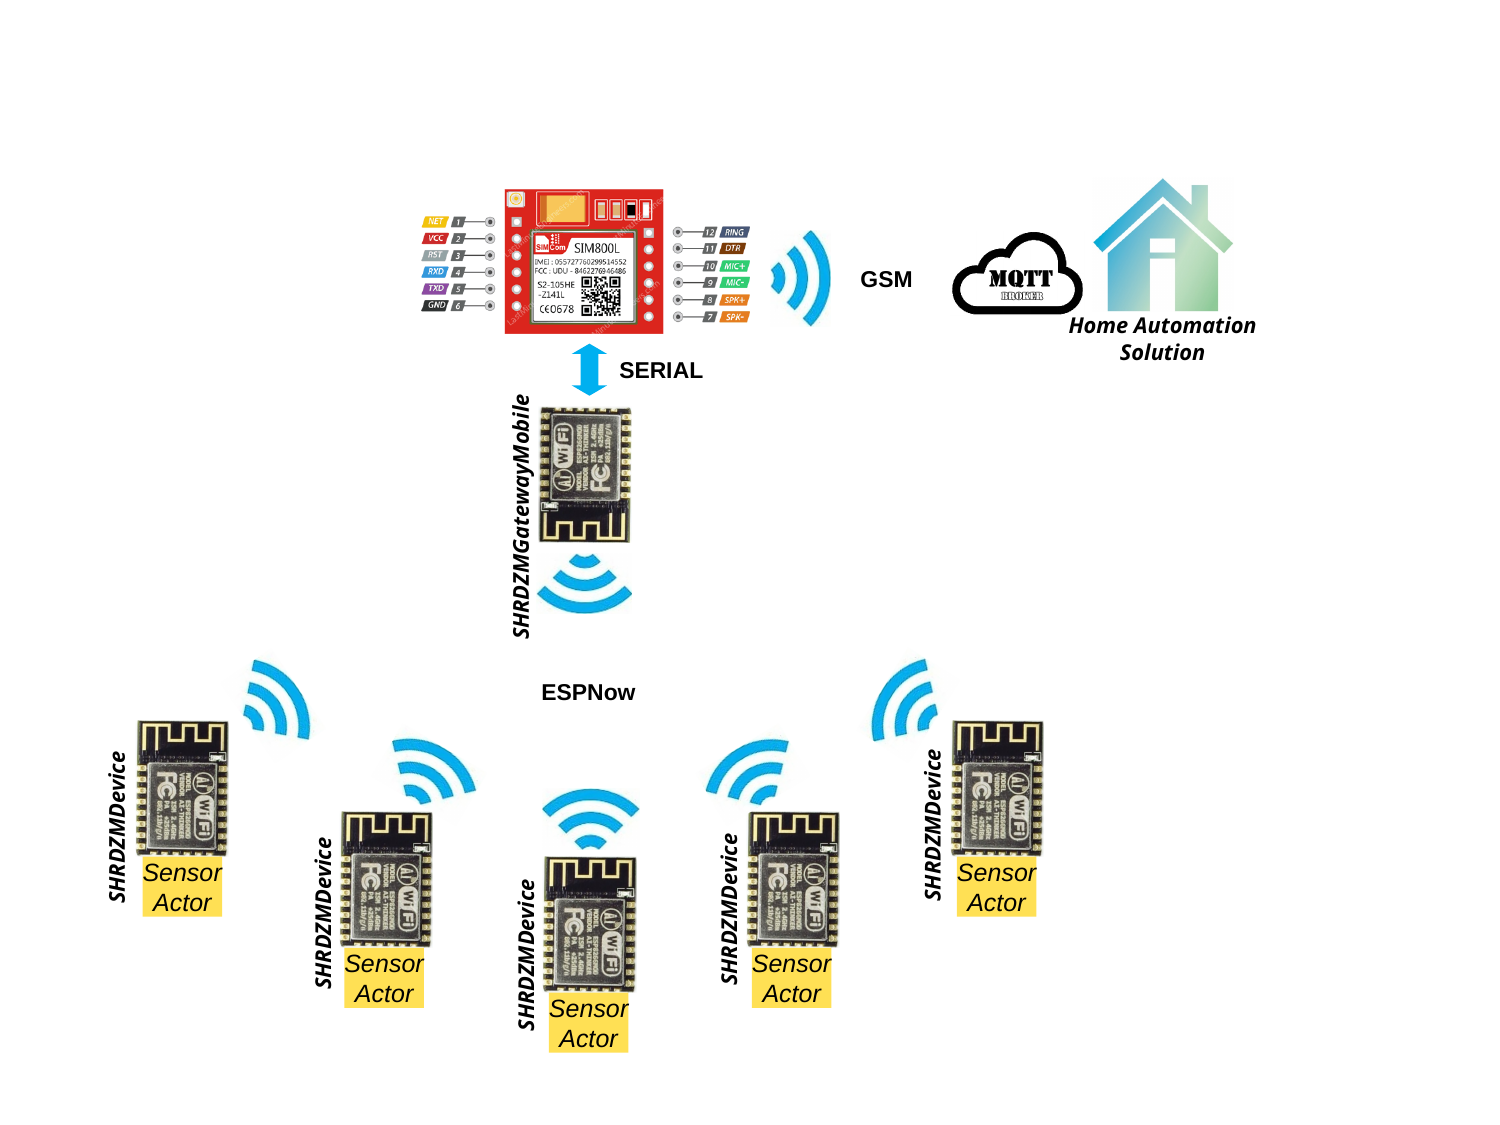

GSM
Home Automation
Solution
SERIAL
SHRDZMGatewayMobile
ESPNow
SHRDZMDevice
SHRDZMDevice
Sensor
Actor
Sensor
Actor
SHRDZMDevice
SHRDZMDevice
SHRDZMDevice
Sensor
Actor
Sensor
Actor
Sensor
Actor